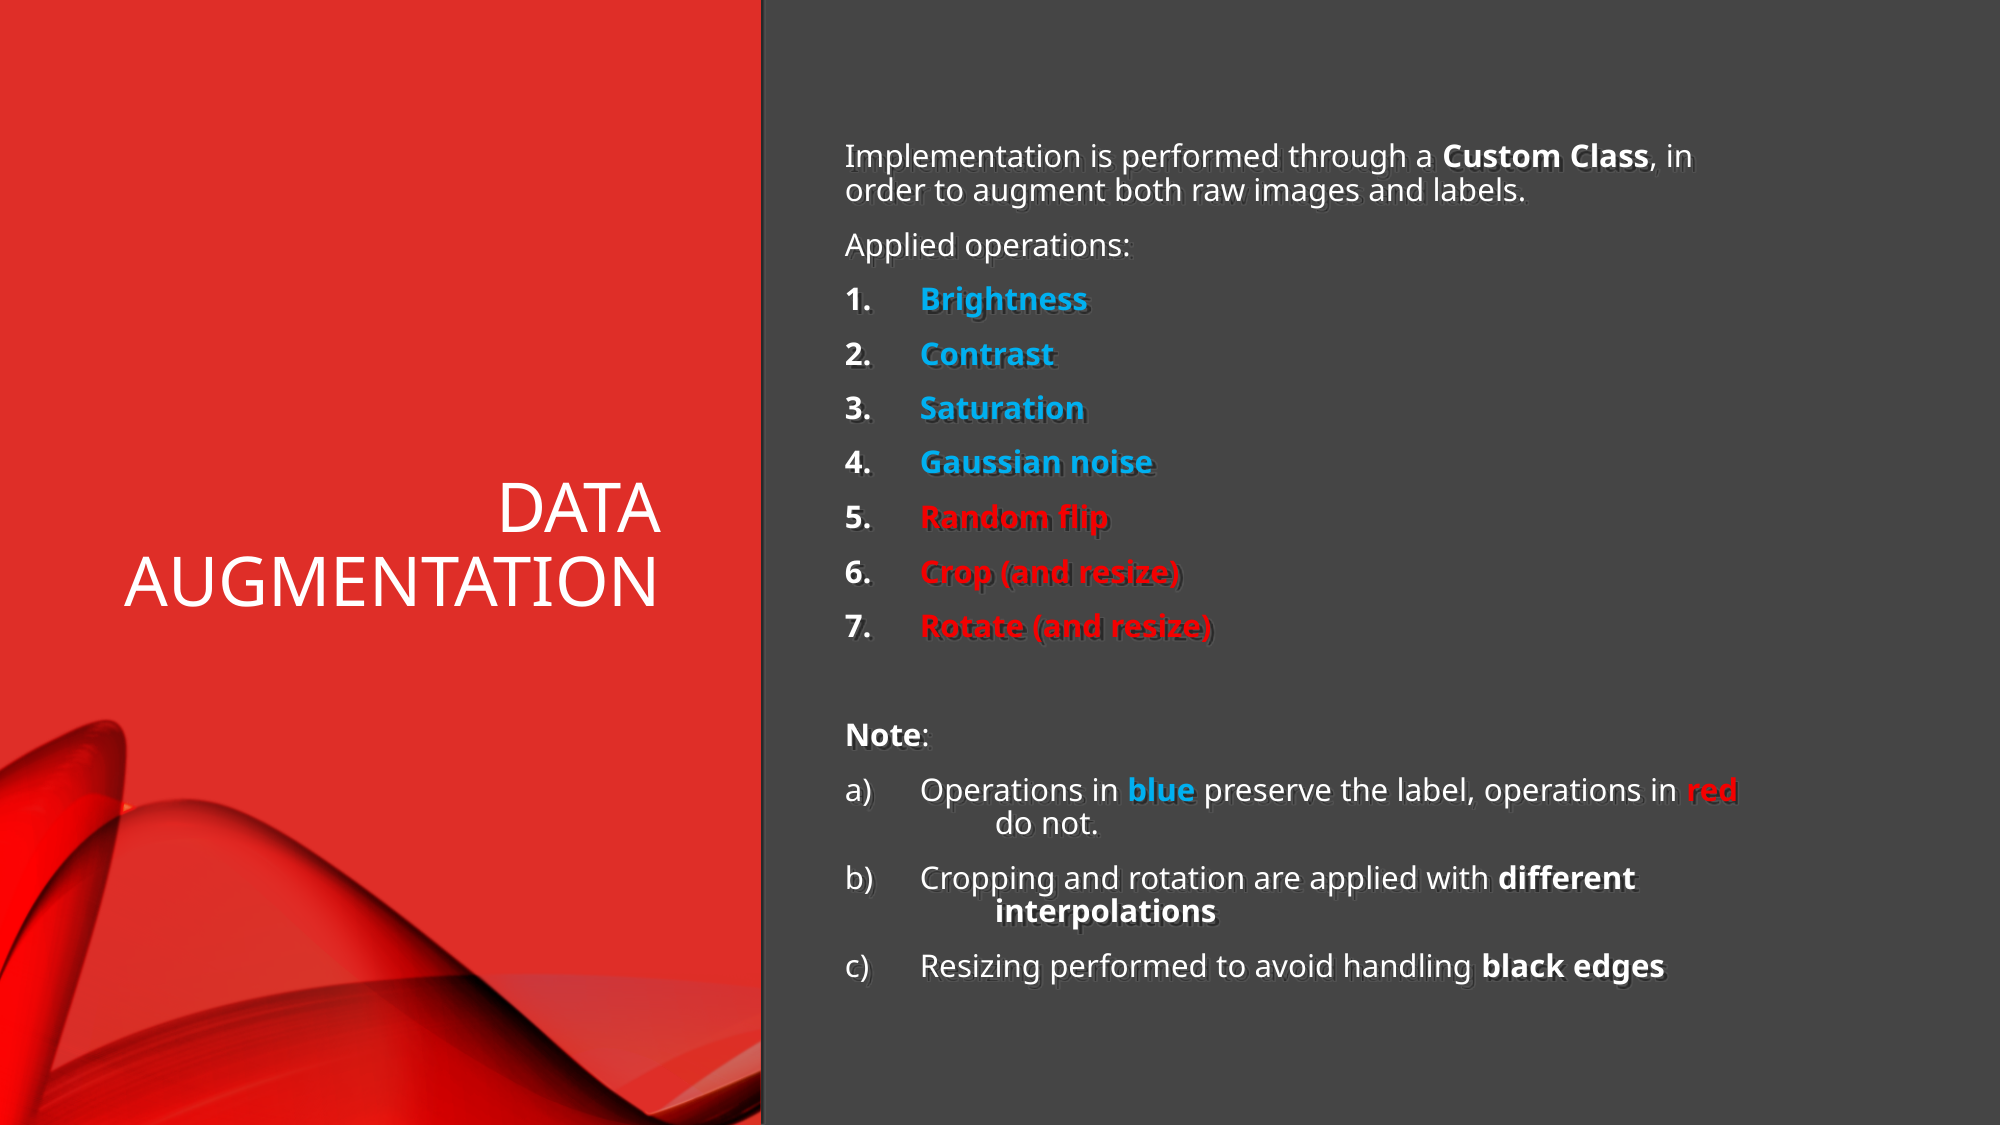

Implementation is performed through a Custom Class, in order to augment both raw images and labels.
Applied operations:
Brightness
Contrast
Saturation
Gaussian noise
Random flip
Crop (and resize)
Rotate (and resize)
Note:
Operations in blue preserve the label, operations in red do not.
Cropping and rotation are applied with different interpolations
Resizing performed to avoid handling black edges
# Data augmentation